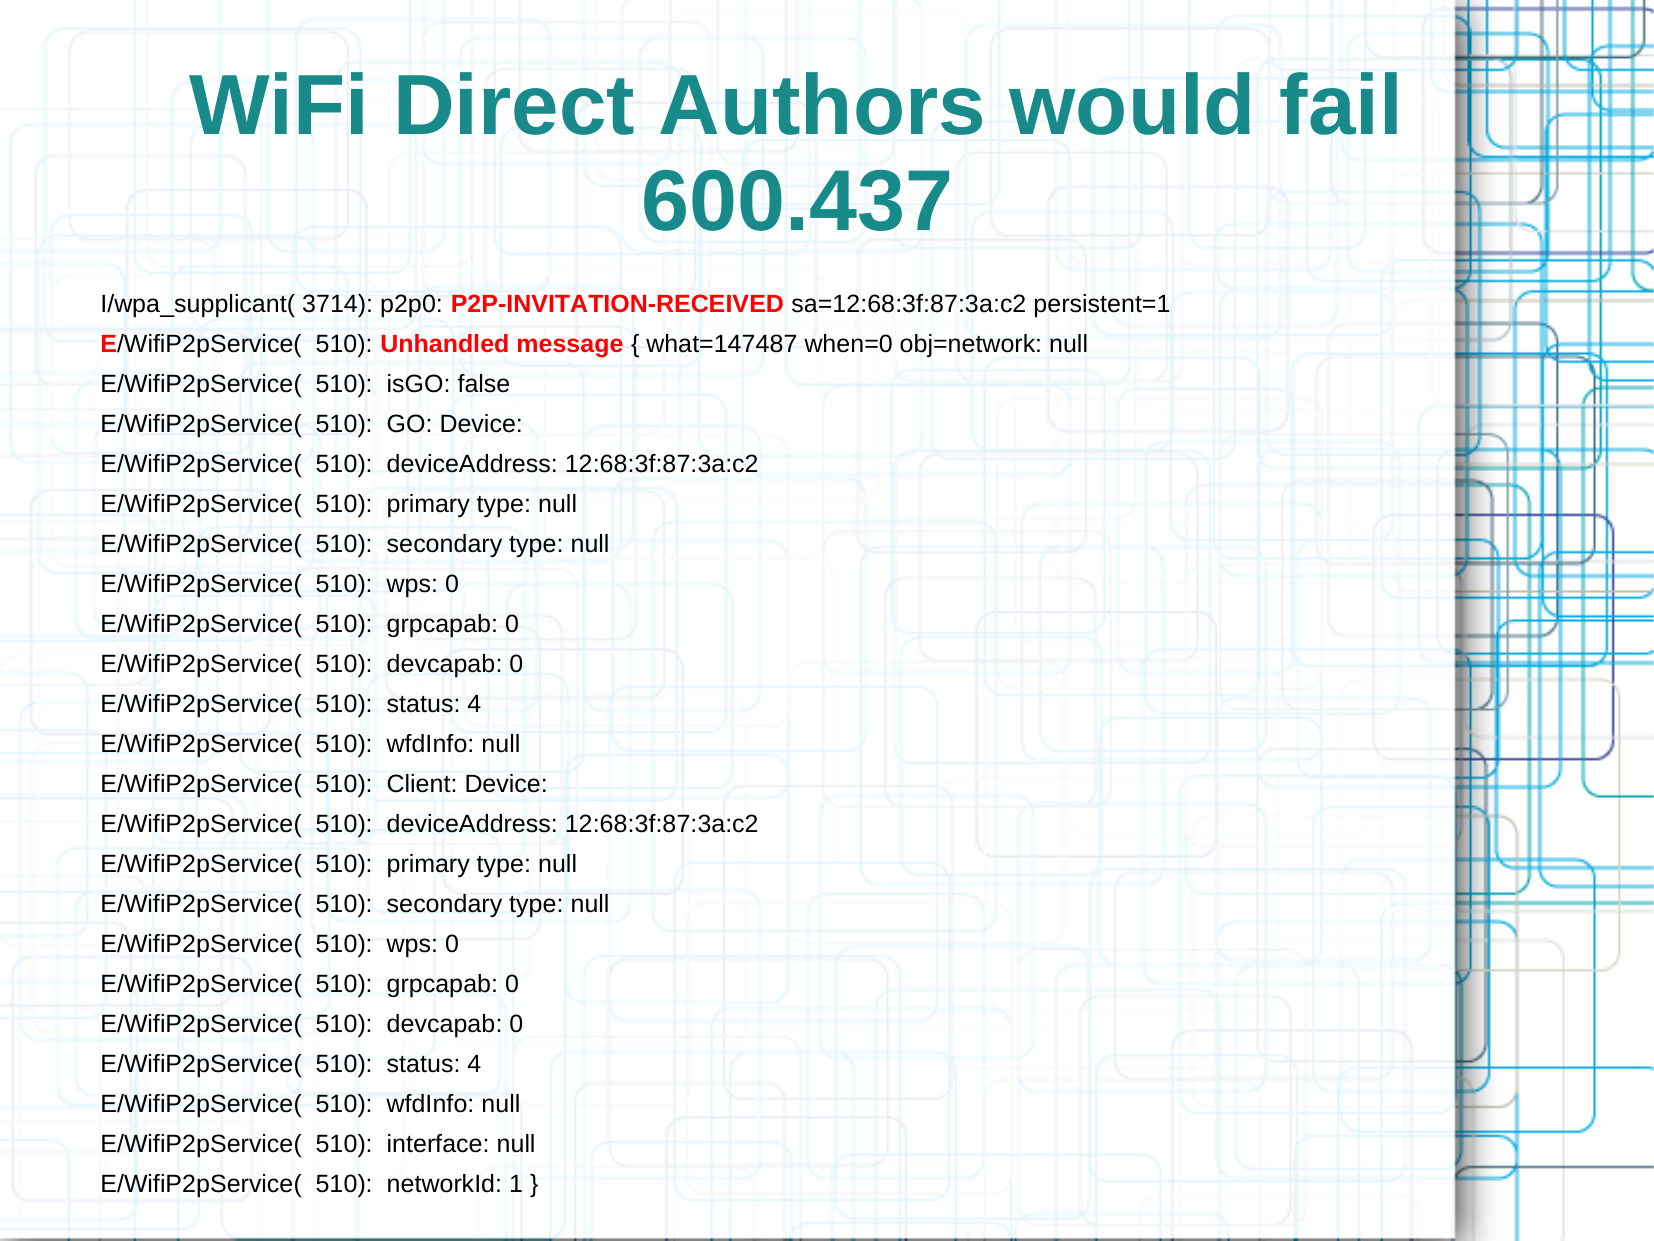

# WiFi Direct Authors would fail 600.437
I/wpa_supplicant( 3714): p2p0: P2P-INVITATION-RECEIVED sa=12:68:3f:87:3a:c2 persistent=1
E/WifiP2pService( 510): Unhandled message { what=147487 when=0 obj=network: null
E/WifiP2pService( 510): isGO: false
E/WifiP2pService( 510): GO: Device:
E/WifiP2pService( 510): deviceAddress: 12:68:3f:87:3a:c2
E/WifiP2pService( 510): primary type: null
E/WifiP2pService( 510): secondary type: null
E/WifiP2pService( 510): wps: 0
E/WifiP2pService( 510): grpcapab: 0
E/WifiP2pService( 510): devcapab: 0
E/WifiP2pService( 510): status: 4
E/WifiP2pService( 510): wfdInfo: null
E/WifiP2pService( 510): Client: Device:
E/WifiP2pService( 510): deviceAddress: 12:68:3f:87:3a:c2
E/WifiP2pService( 510): primary type: null
E/WifiP2pService( 510): secondary type: null
E/WifiP2pService( 510): wps: 0
E/WifiP2pService( 510): grpcapab: 0
E/WifiP2pService( 510): devcapab: 0
E/WifiP2pService( 510): status: 4
E/WifiP2pService( 510): wfdInfo: null
E/WifiP2pService( 510): interface: null
E/WifiP2pService( 510): networkId: 1 }